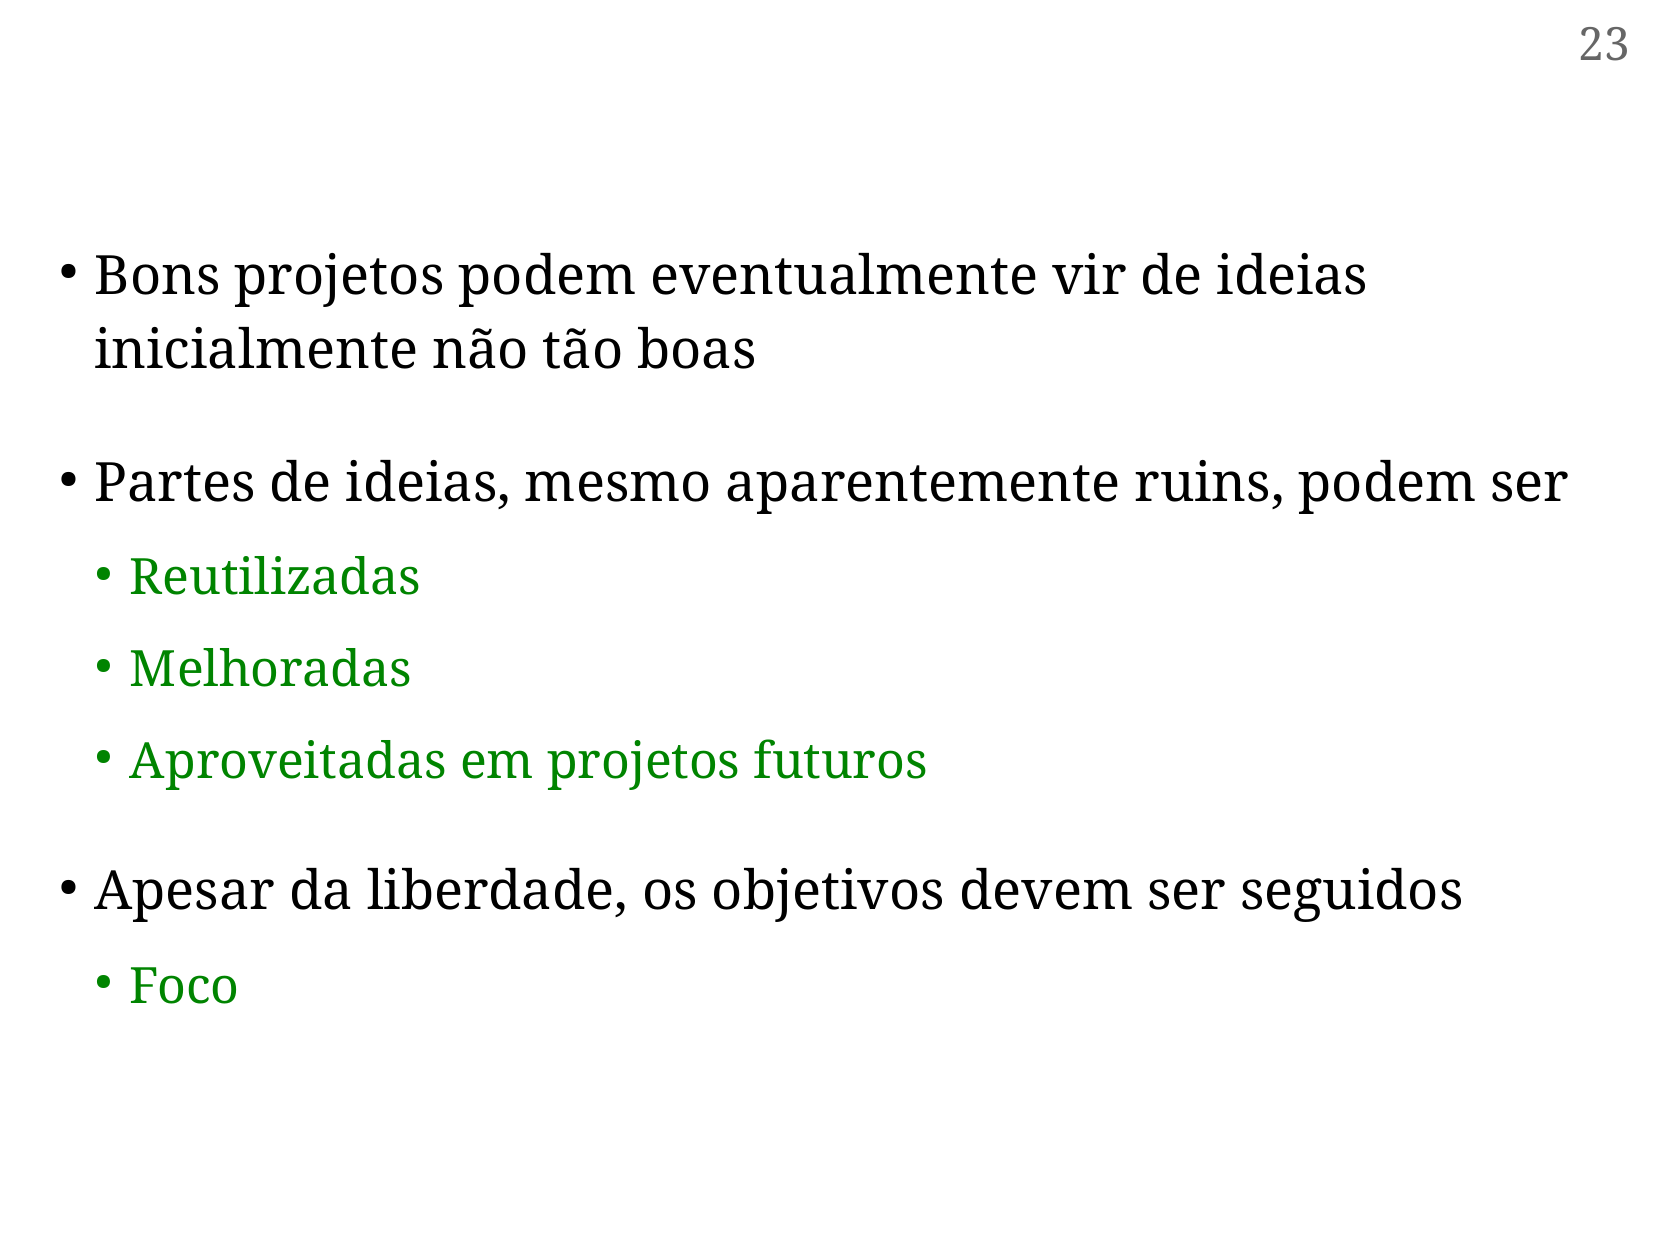

23
#
Bons projetos podem eventualmente vir de ideias inicialmente não tão boas
Partes de ideias, mesmo aparentemente ruins, podem ser
Reutilizadas
Melhoradas
Aproveitadas em projetos futuros
Apesar da liberdade, os objetivos devem ser seguidos
Foco